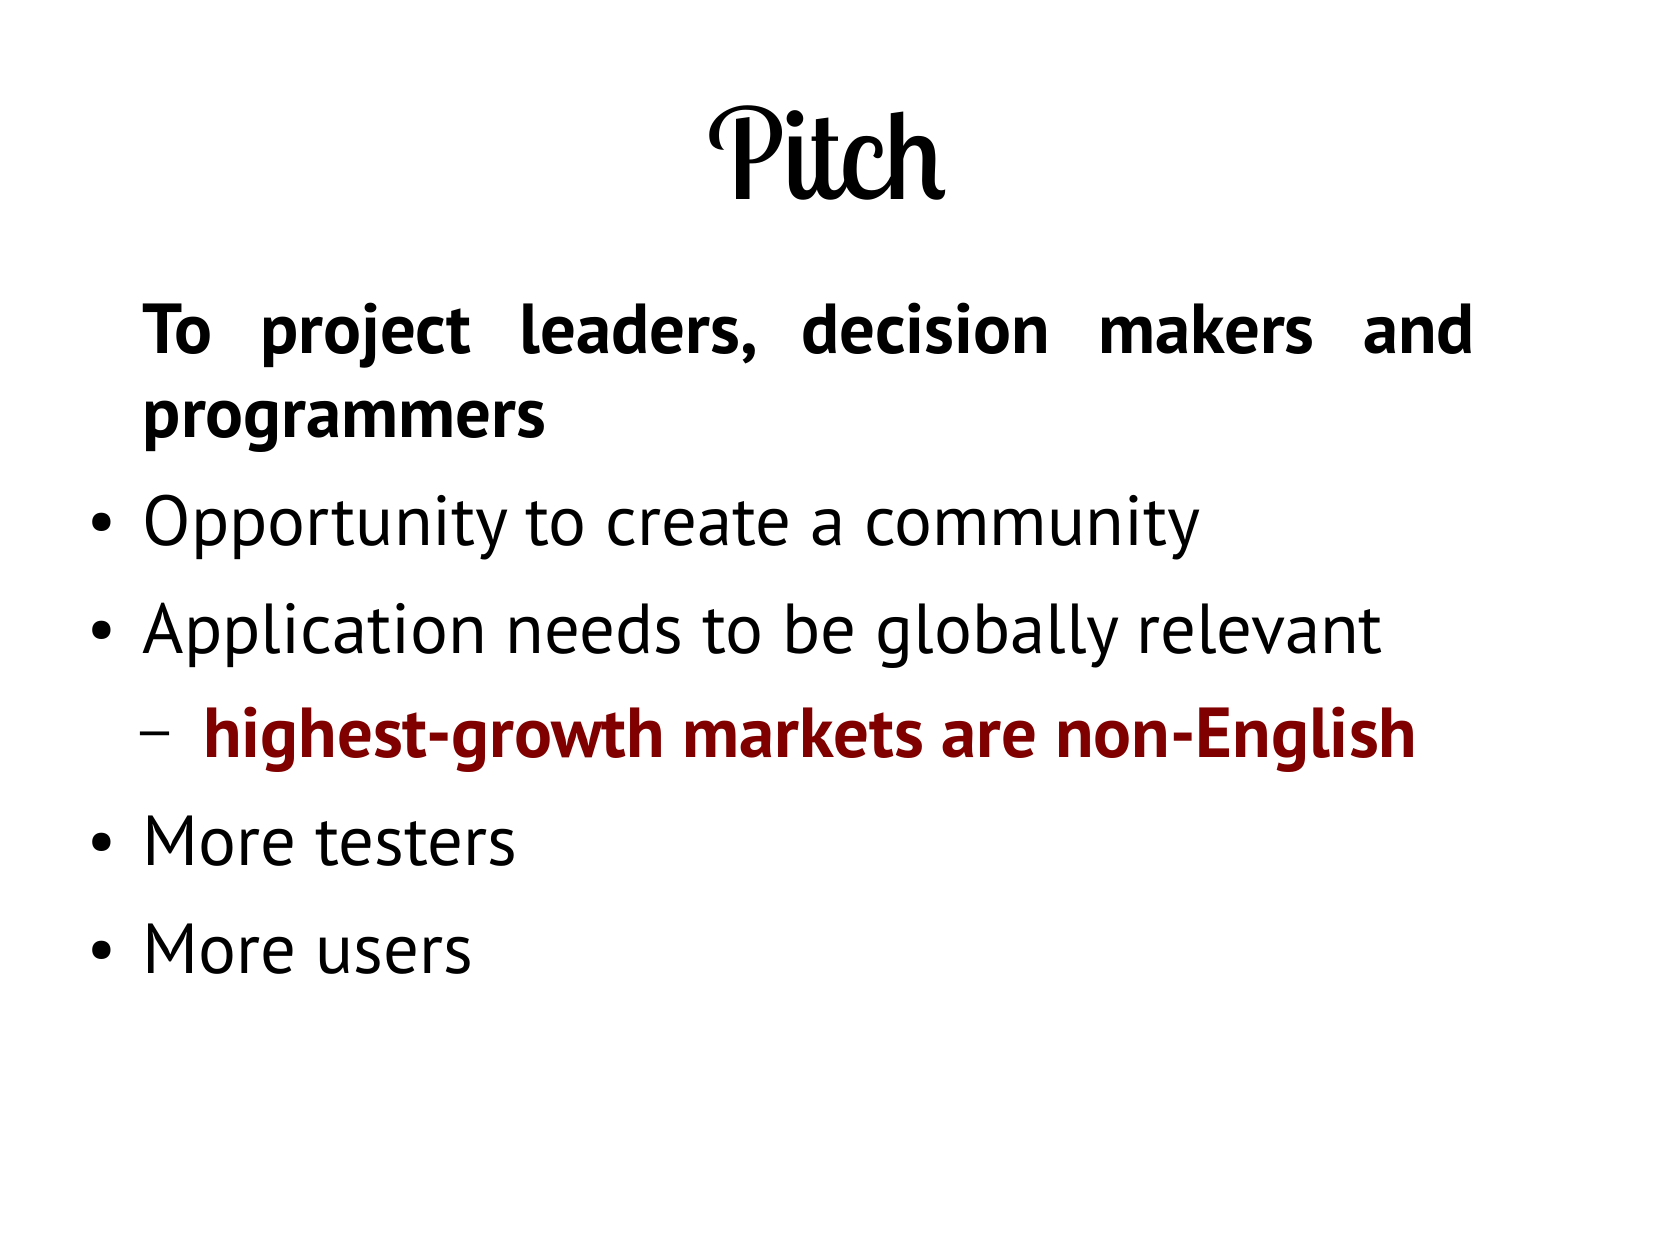

# Pitch
To project leaders, decision makers and programmers
Opportunity to create a community
Application needs to be globally relevant
highest-growth markets are non-English
More testers
More users